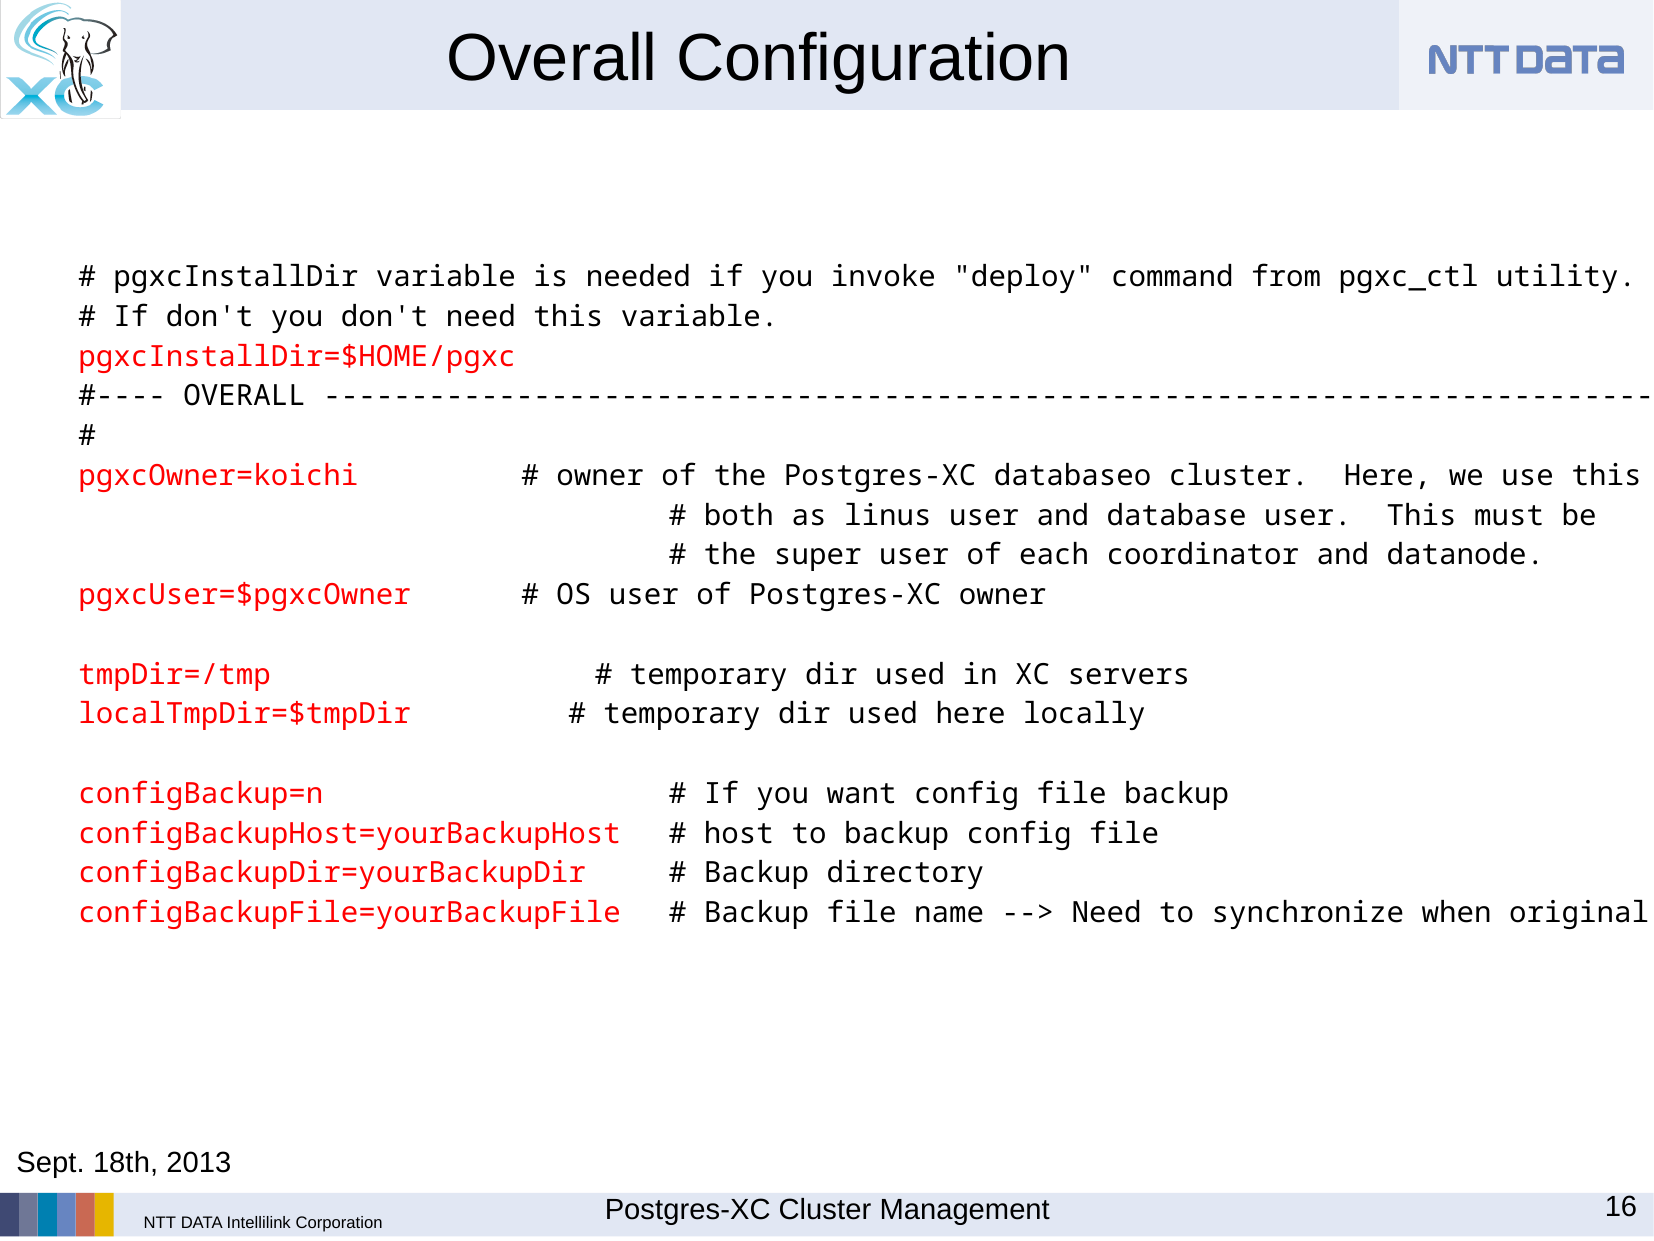

# Overall Configuration
# pgxcInstallDir variable is needed if you invoke "deploy" command from pgxc_ctl utility.
# If don't you don't need this variable.
pgxcInstallDir=$HOME/pgxc
#---- OVERALL -----------------------------------------------------------------------------
#
pgxcOwner=koichi 	# owner of the Postgres-XC databaseo cluster. Here, we use this
 			# both as linus user and database user. This must be
 		 	# the super user of each coordinator and datanode.
pgxcUser=$pgxcOwner 	# OS user of Postgres-XC owner
tmpDir=/tmp 	# temporary dir used in XC servers
localTmpDir=$tmpDir # temporary dir used here locally
configBackup=n 	# If you want config file backup
configBackupHost=yourBackupHost 	# host to backup config file
configBackupDir=yourBackupDir 	# Backup directory
configBackupFile=yourBackupFile 	# Backup file name --> Need to synchronize when original changed.
Sept. 18th, 2013
16
Postgres-XC Cluster Management